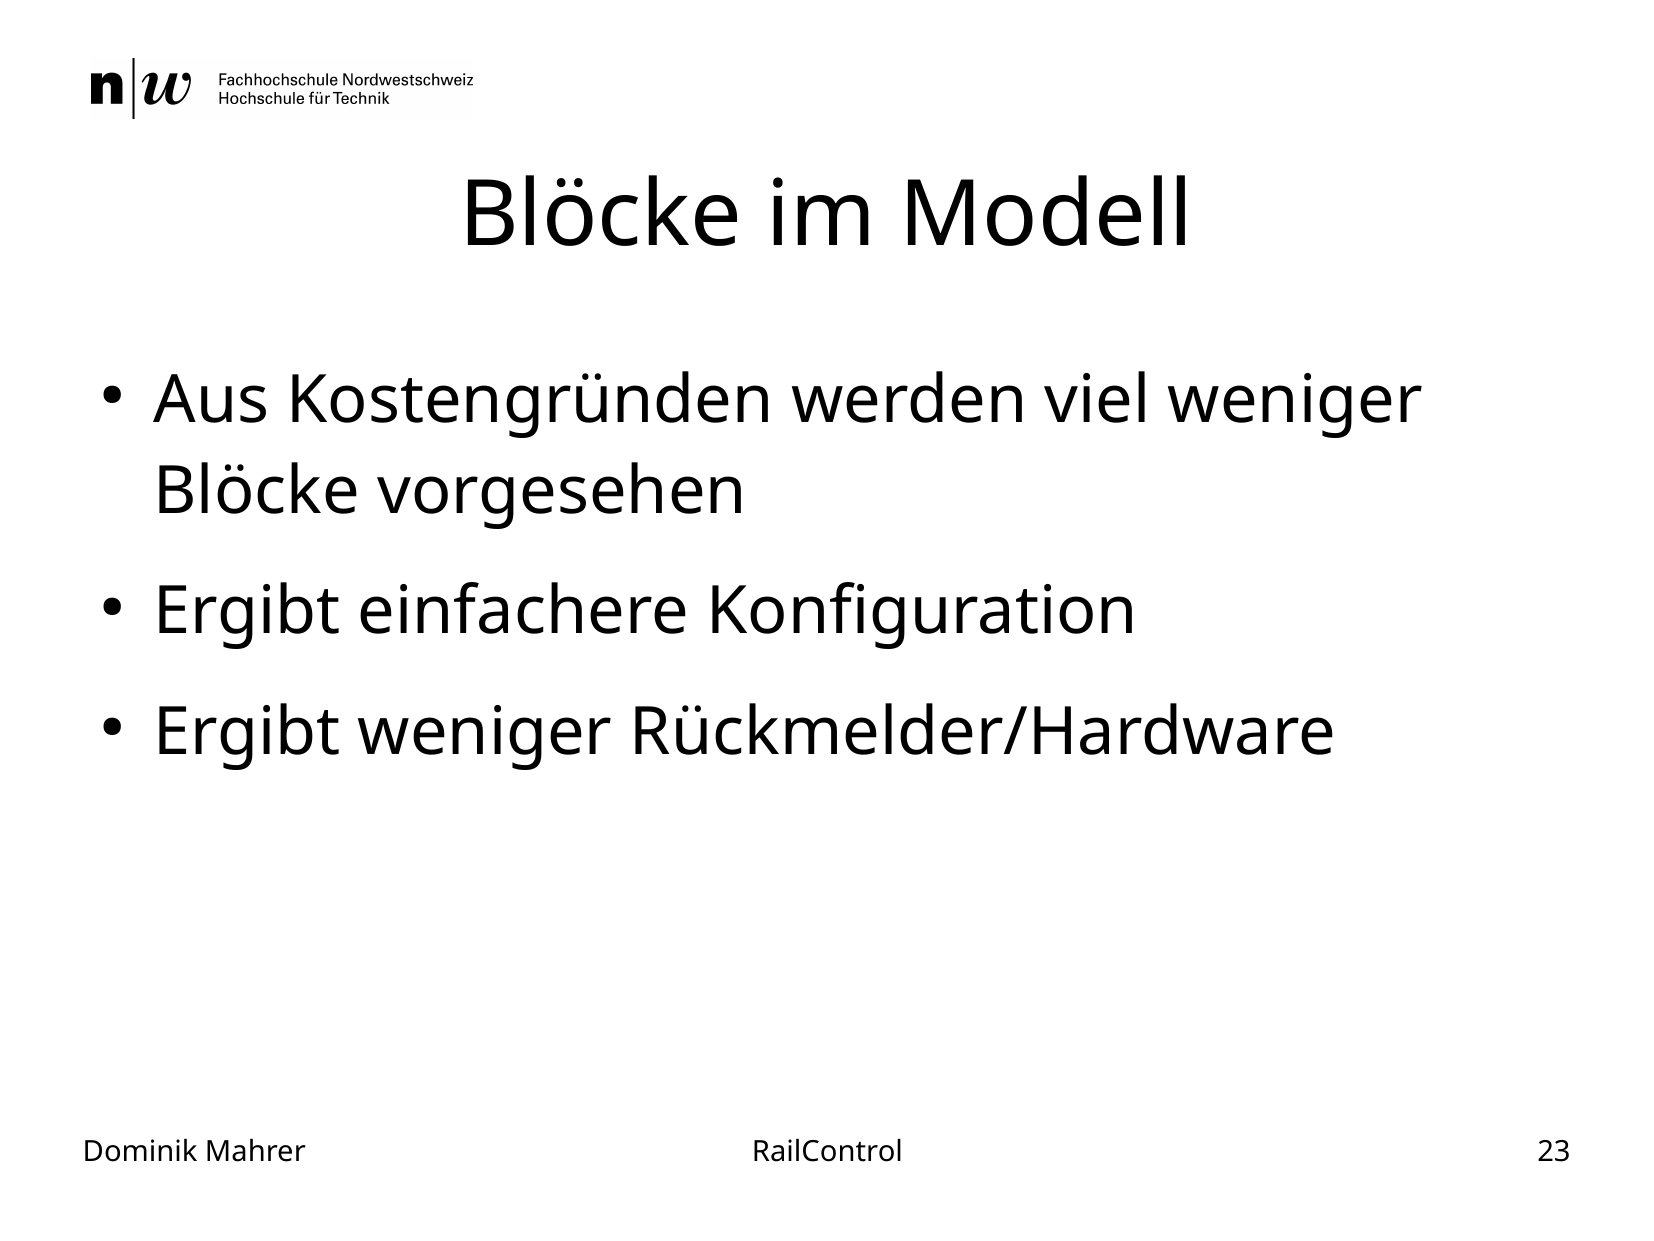

# Blöcke im Modell
Aus Kostengründen werden viel weniger Blöcke vorgesehen
Ergibt einfachere Konfiguration
Ergibt weniger Rückmelder/Hardware
Dominik Mahrer
RailControl
23